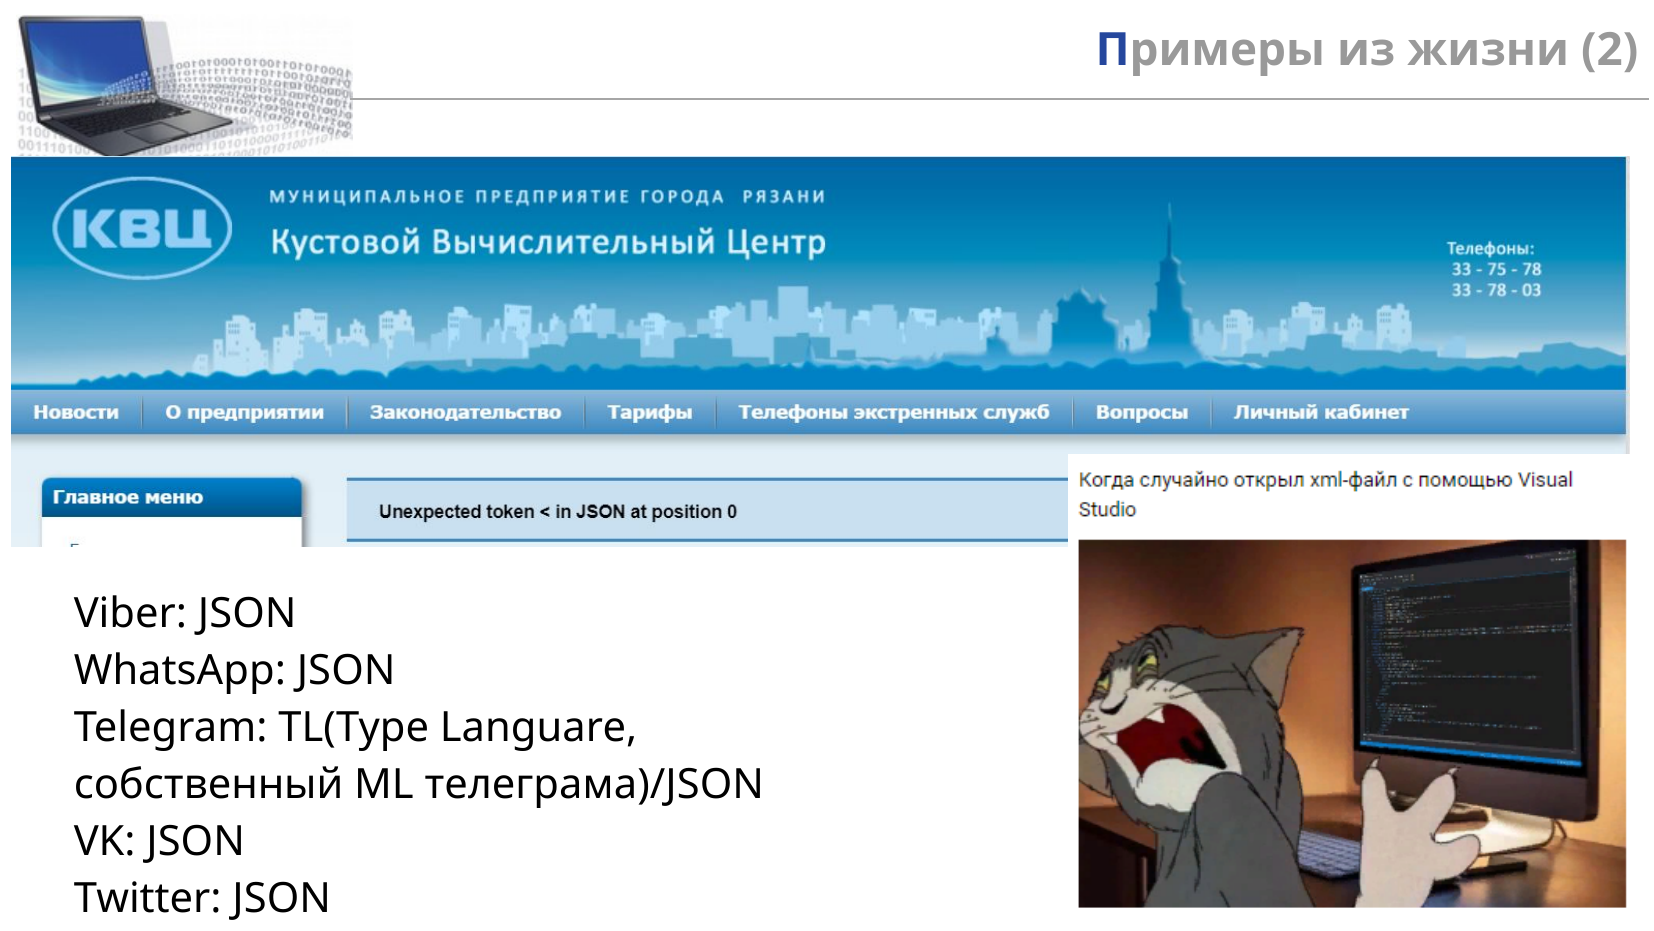

# Примеры из жизни (2)
Viber: JSON
WhatsApp: JSON
Telegram: TL(Type Languare, собственный ML телеграма)/JSON
VK: JSON
Twitter: JSON